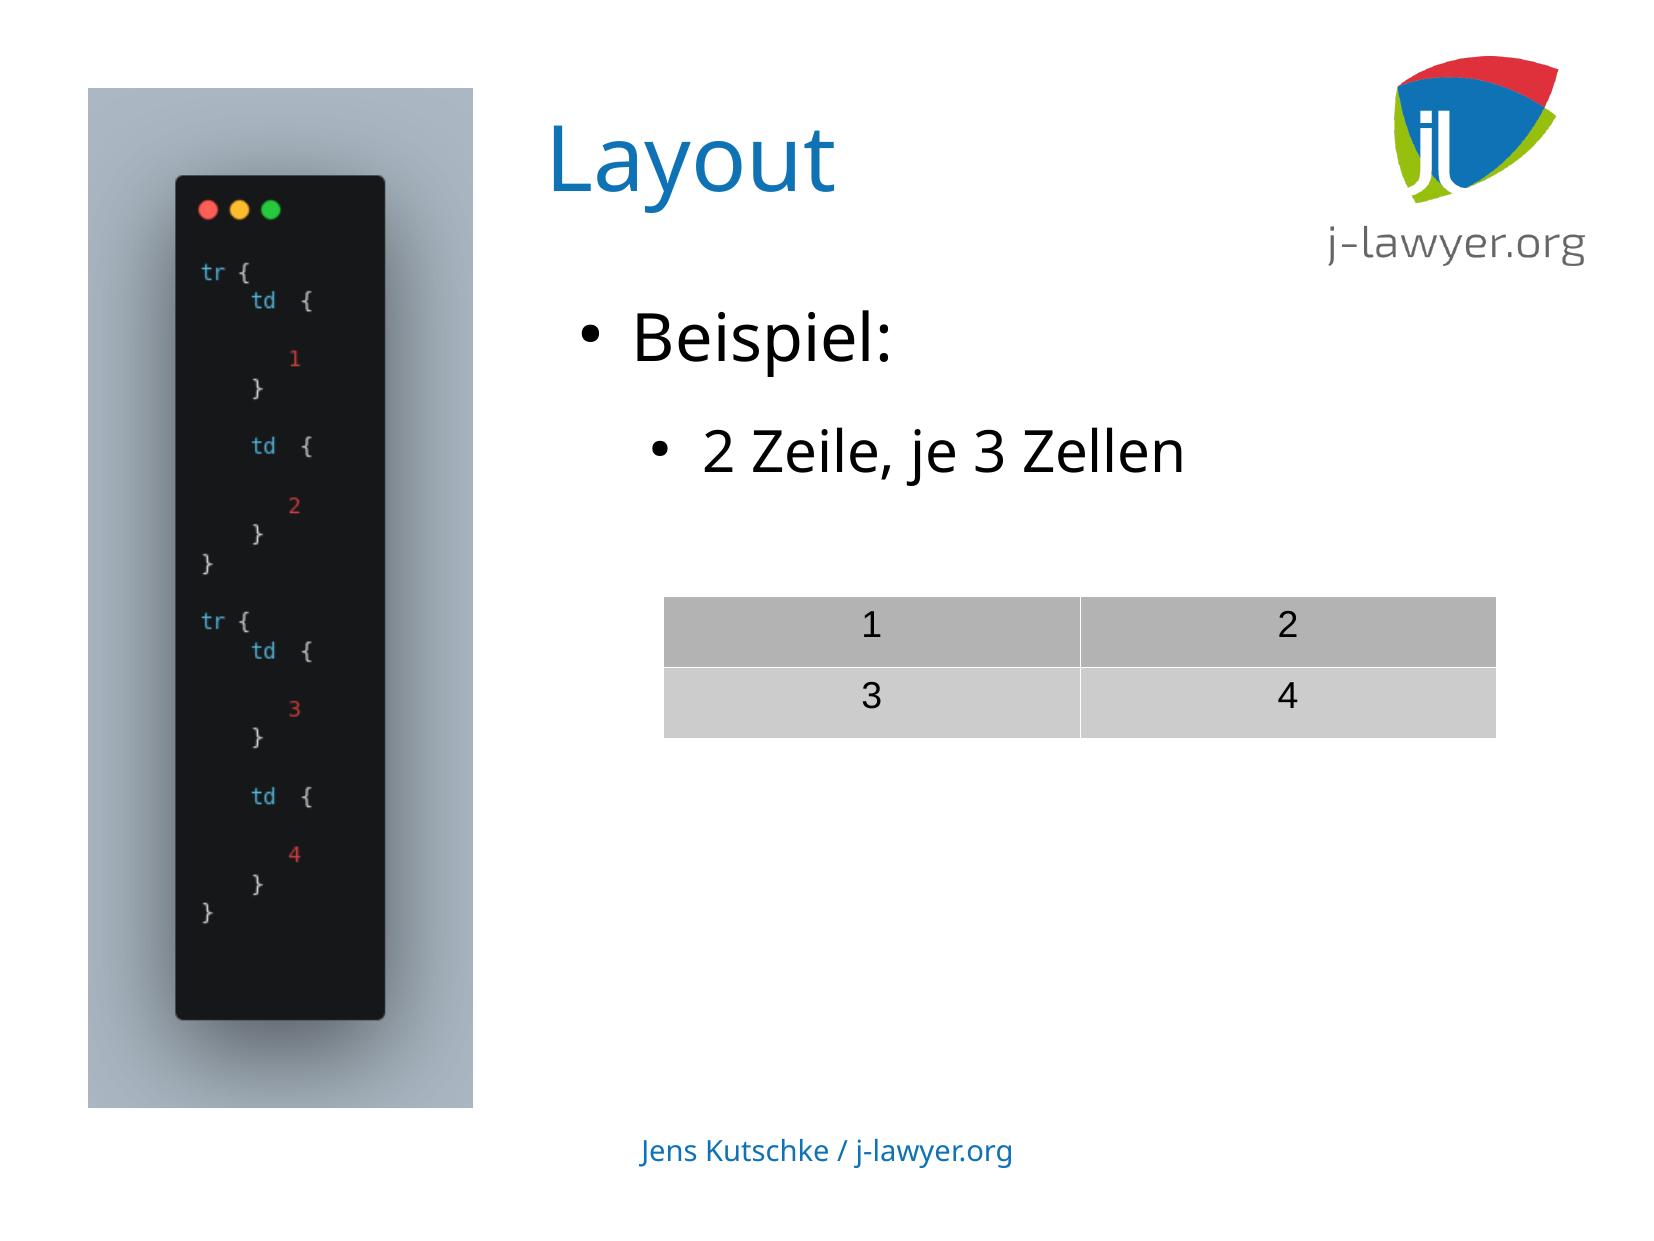

# Layout
Beispiel:
2 Zeile, je 3 Zellen
| 1 | 2 |
| --- | --- |
| 3 | 4 |